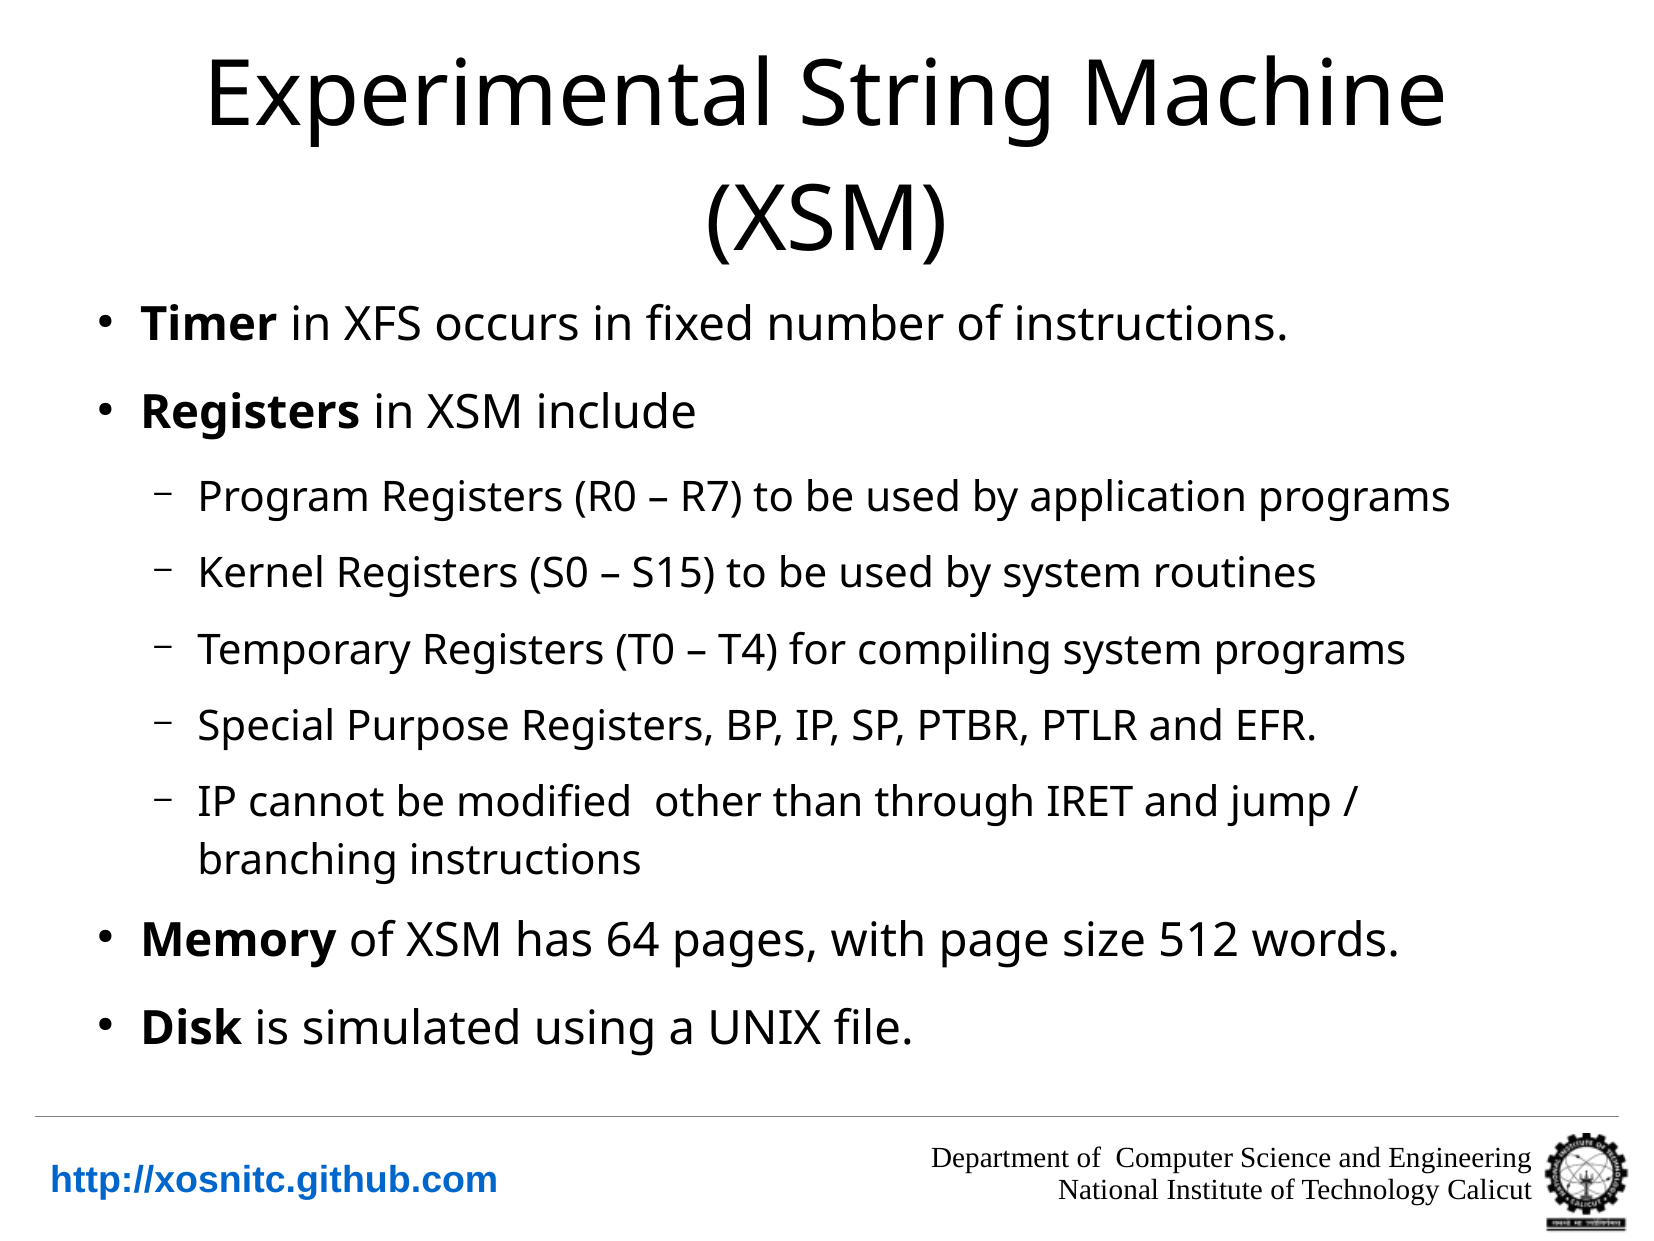

# Experimental String Machine (XSM)
Timer in XFS occurs in fixed number of instructions.
Registers in XSM include
Program Registers (R0 – R7) to be used by application programs
Kernel Registers (S0 – S15) to be used by system routines
Temporary Registers (T0 – T4) for compiling system programs
Special Purpose Registers, BP, IP, SP, PTBR, PTLR and EFR.
IP cannot be modified other than through IRET and jump / branching instructions
Memory of XSM has 64 pages, with page size 512 words.
Disk is simulated using a UNIX file.